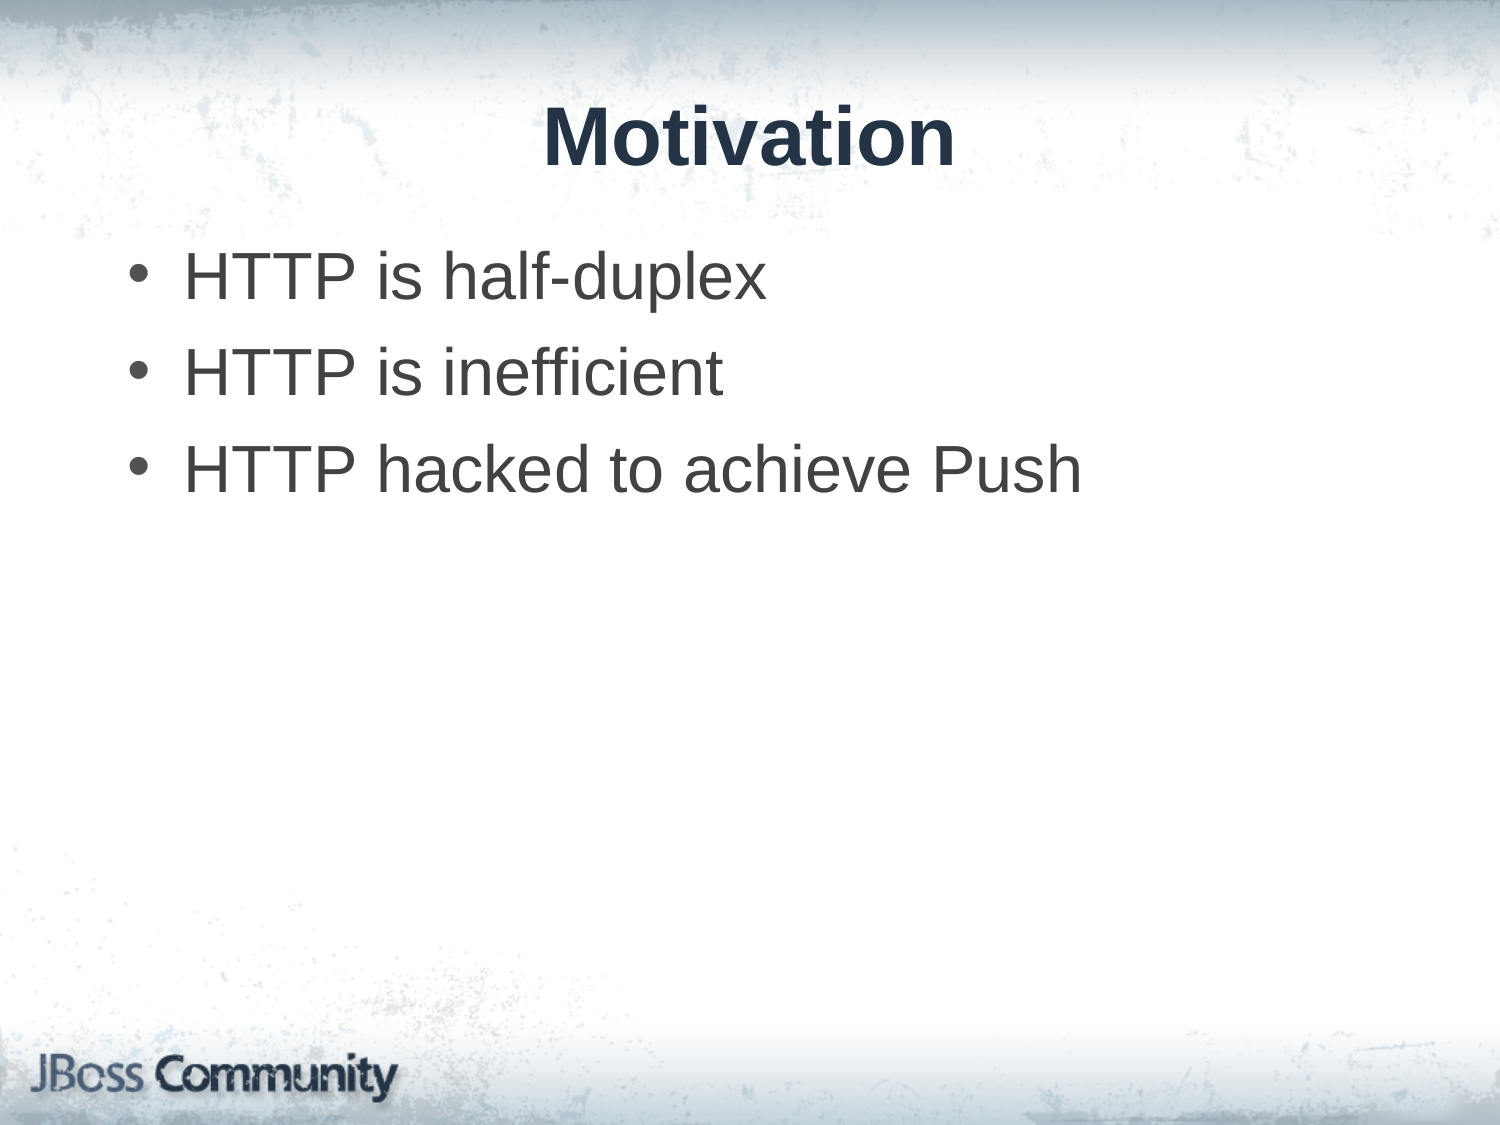

# Motivation
HTTP is half-duplex
HTTP is inefficient
HTTP hacked to achieve Push